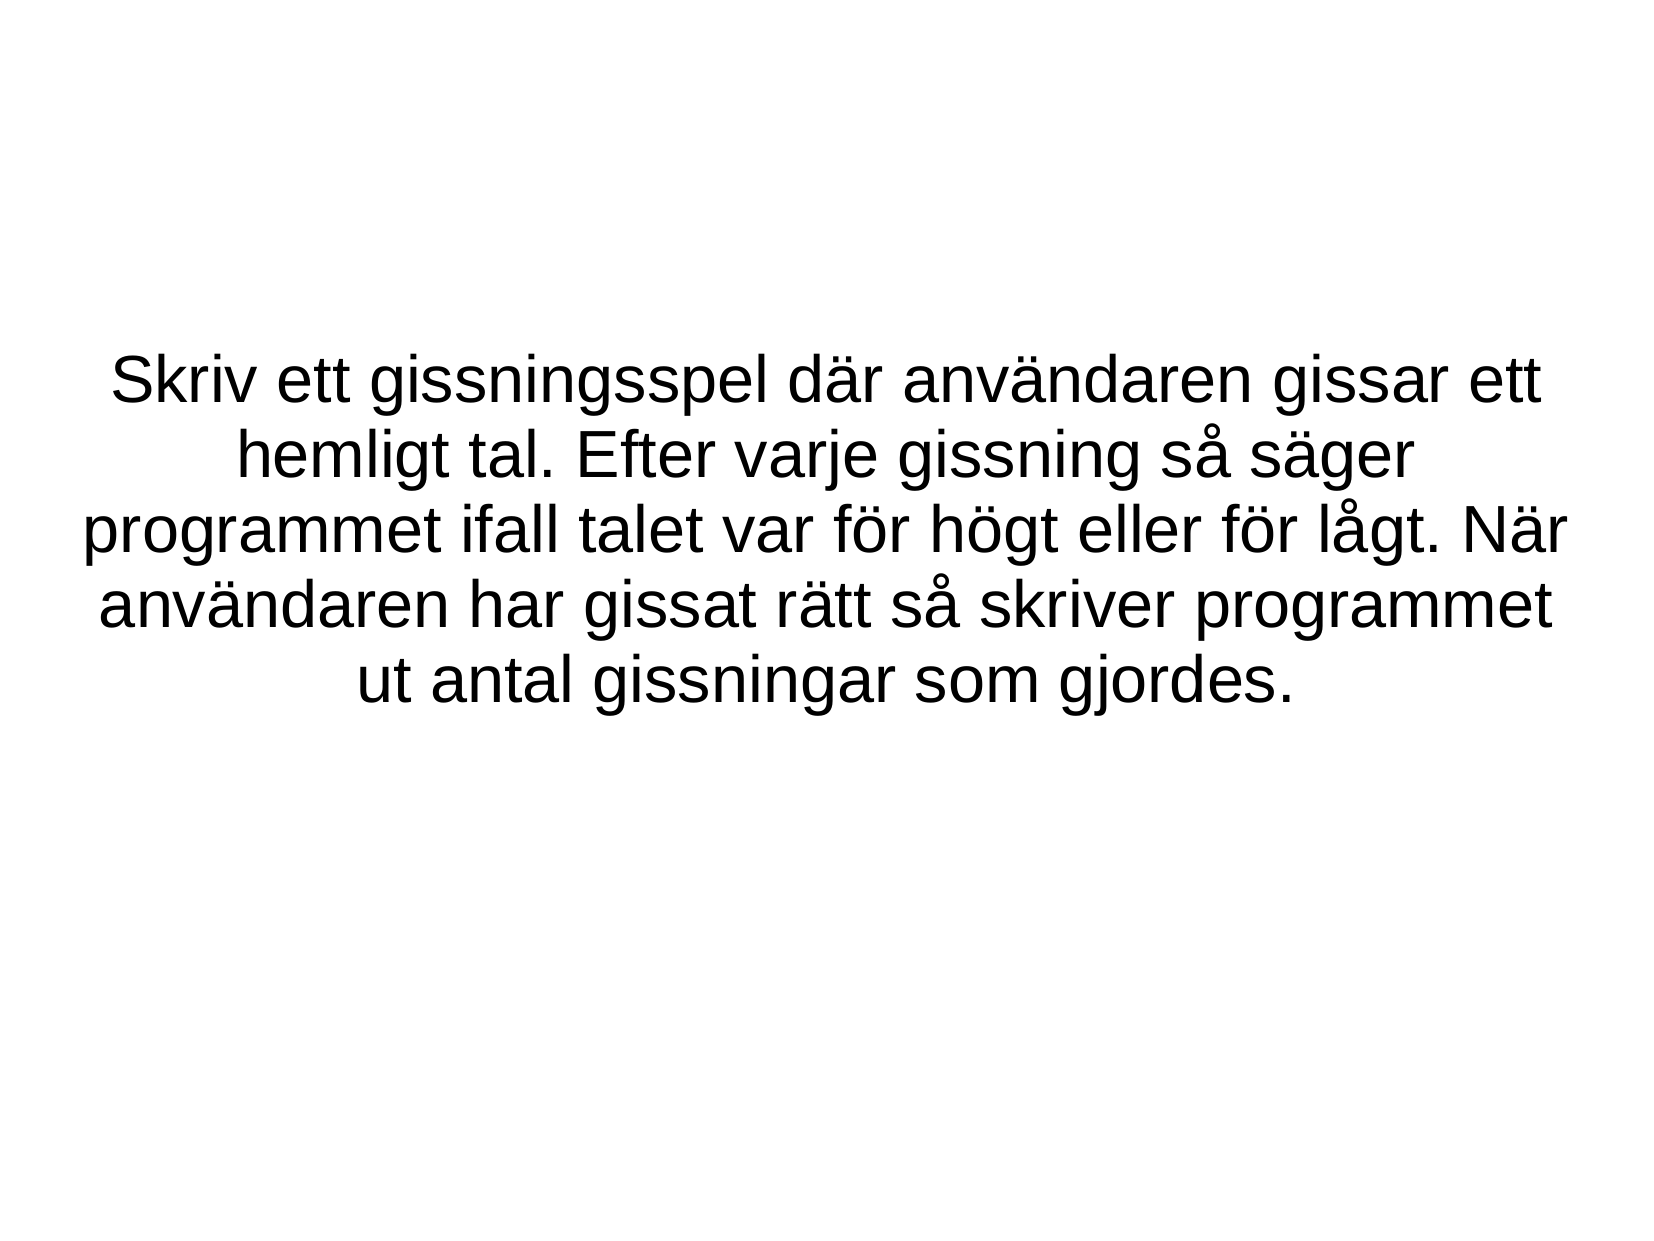

# Skriv ett gissningsspel där användaren gissar ett hemligt tal. Efter varje gissning så säger programmet ifall talet var för högt eller för lågt. När användaren har gissat rätt så skriver programmet ut antal gissningar som gjordes.